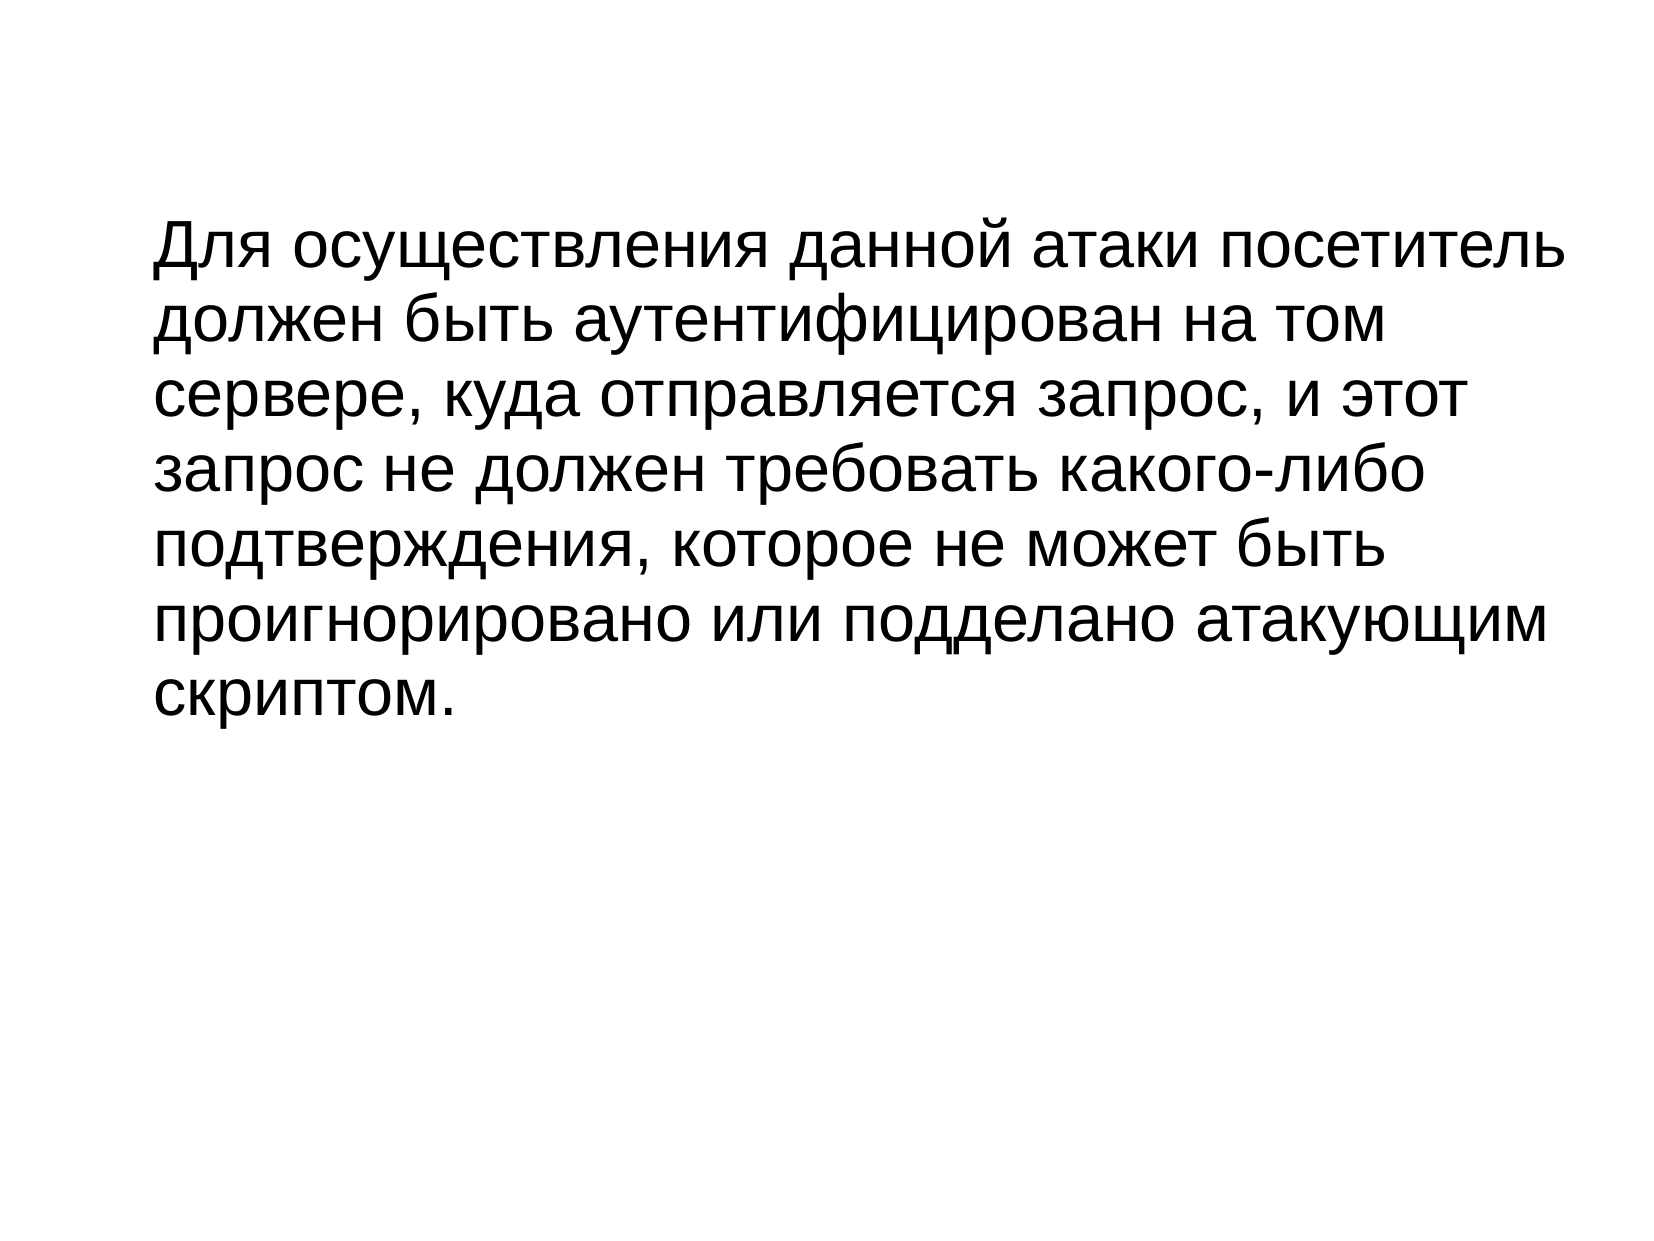

# Для осуществления данной атаки посетитель должен быть аутентифицирован на том сервере, куда отправляется запрос, и этот запрос не должен требовать какого-либо подтверждения, которое не может быть проигнорировано или подделано атакующим скриптом.